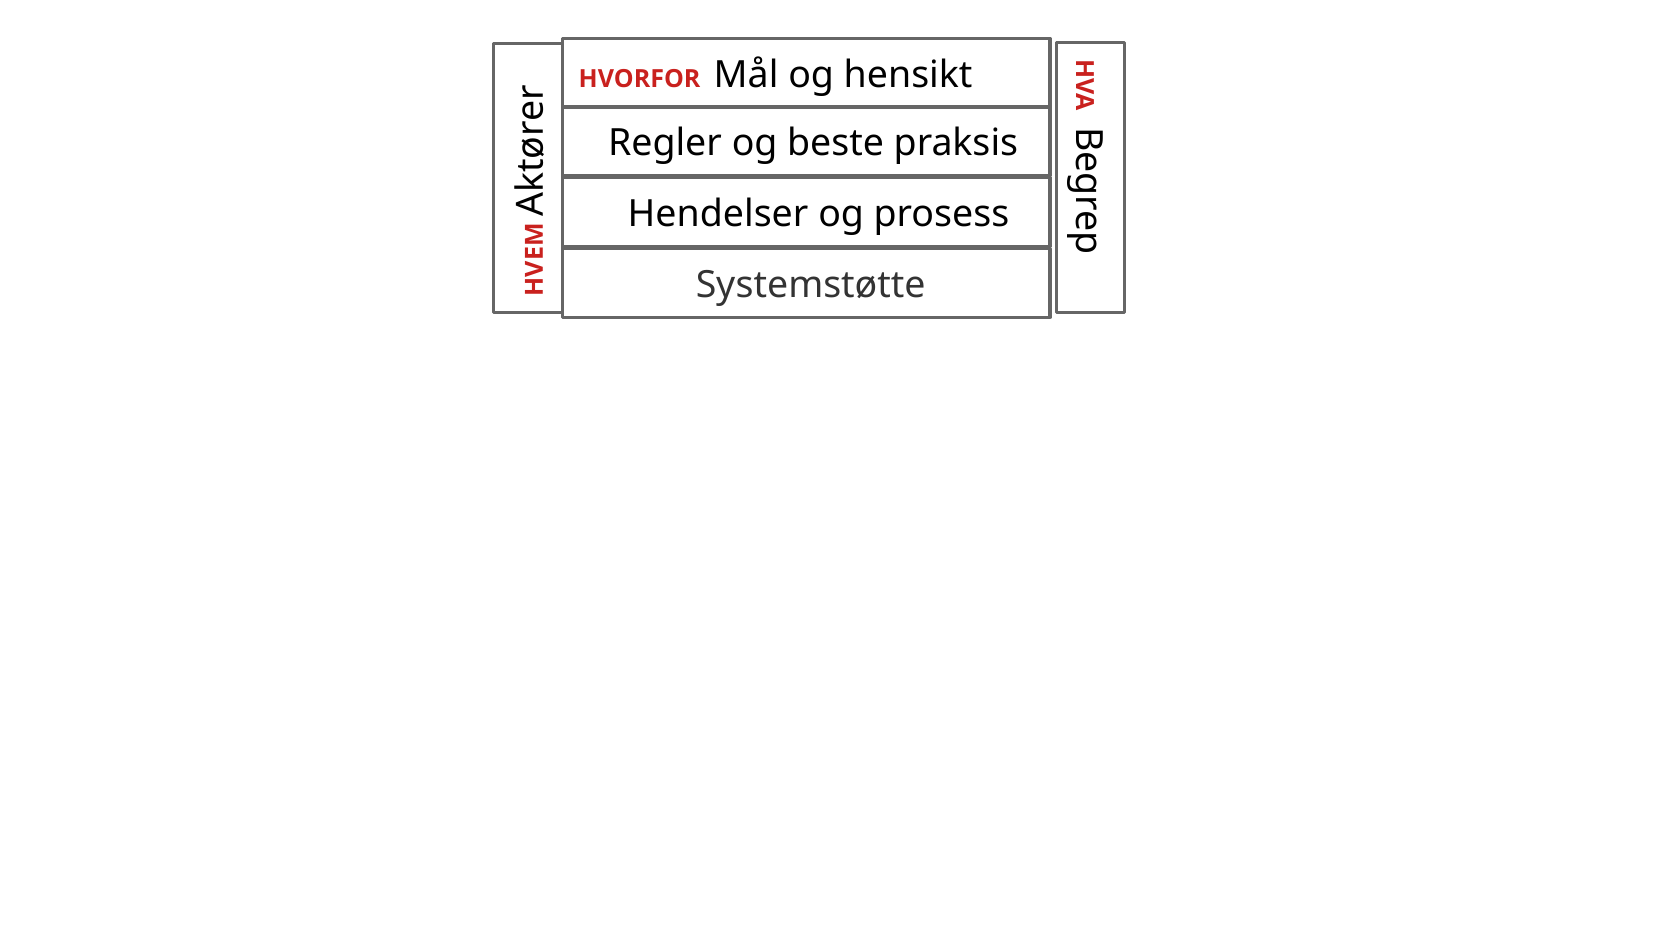

HVORFOR Mål og hensikt
 Regler og beste praksis
HVA Begrep
HVEM Aktører
 Hendelser og prosess
 Systemstøtte